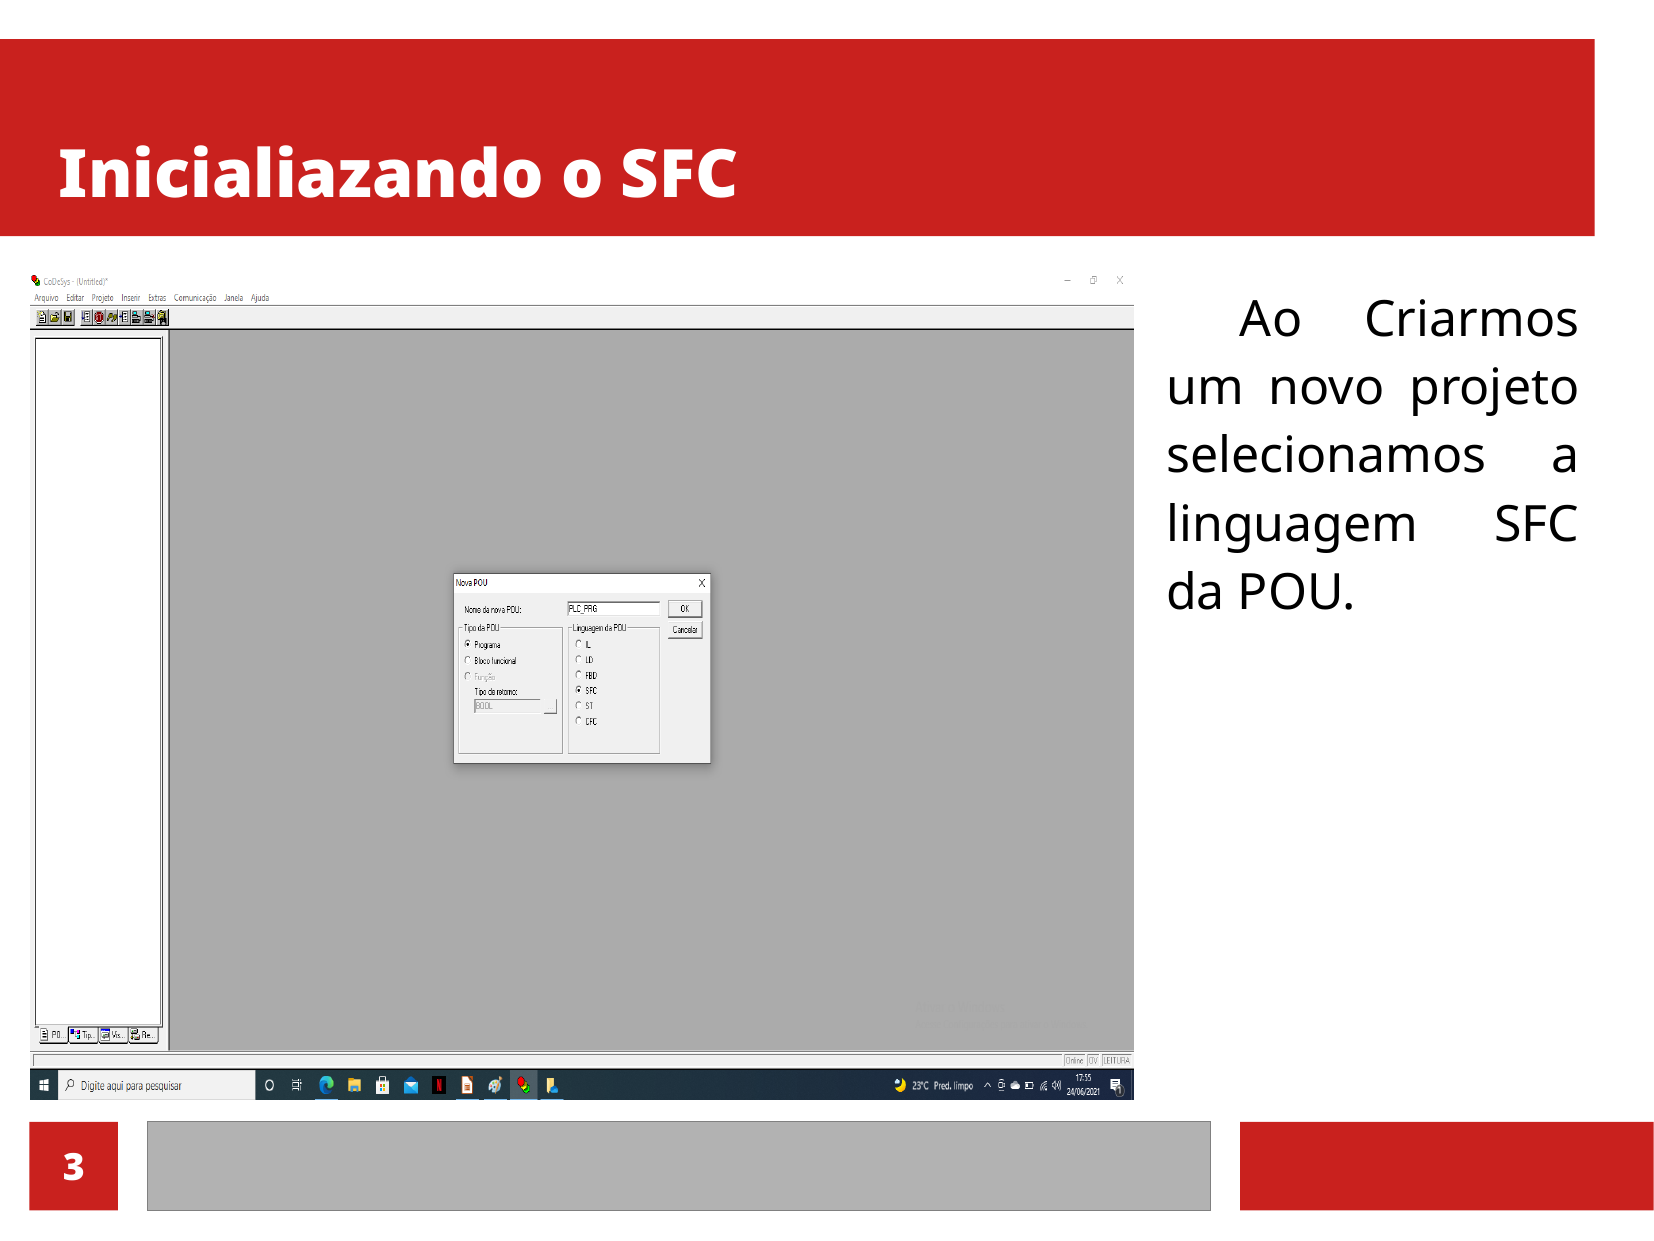

# Inicialiazando o SFC
	Ao Criarmos um novo projeto selecionamos a linguagem SFC da POU.
3